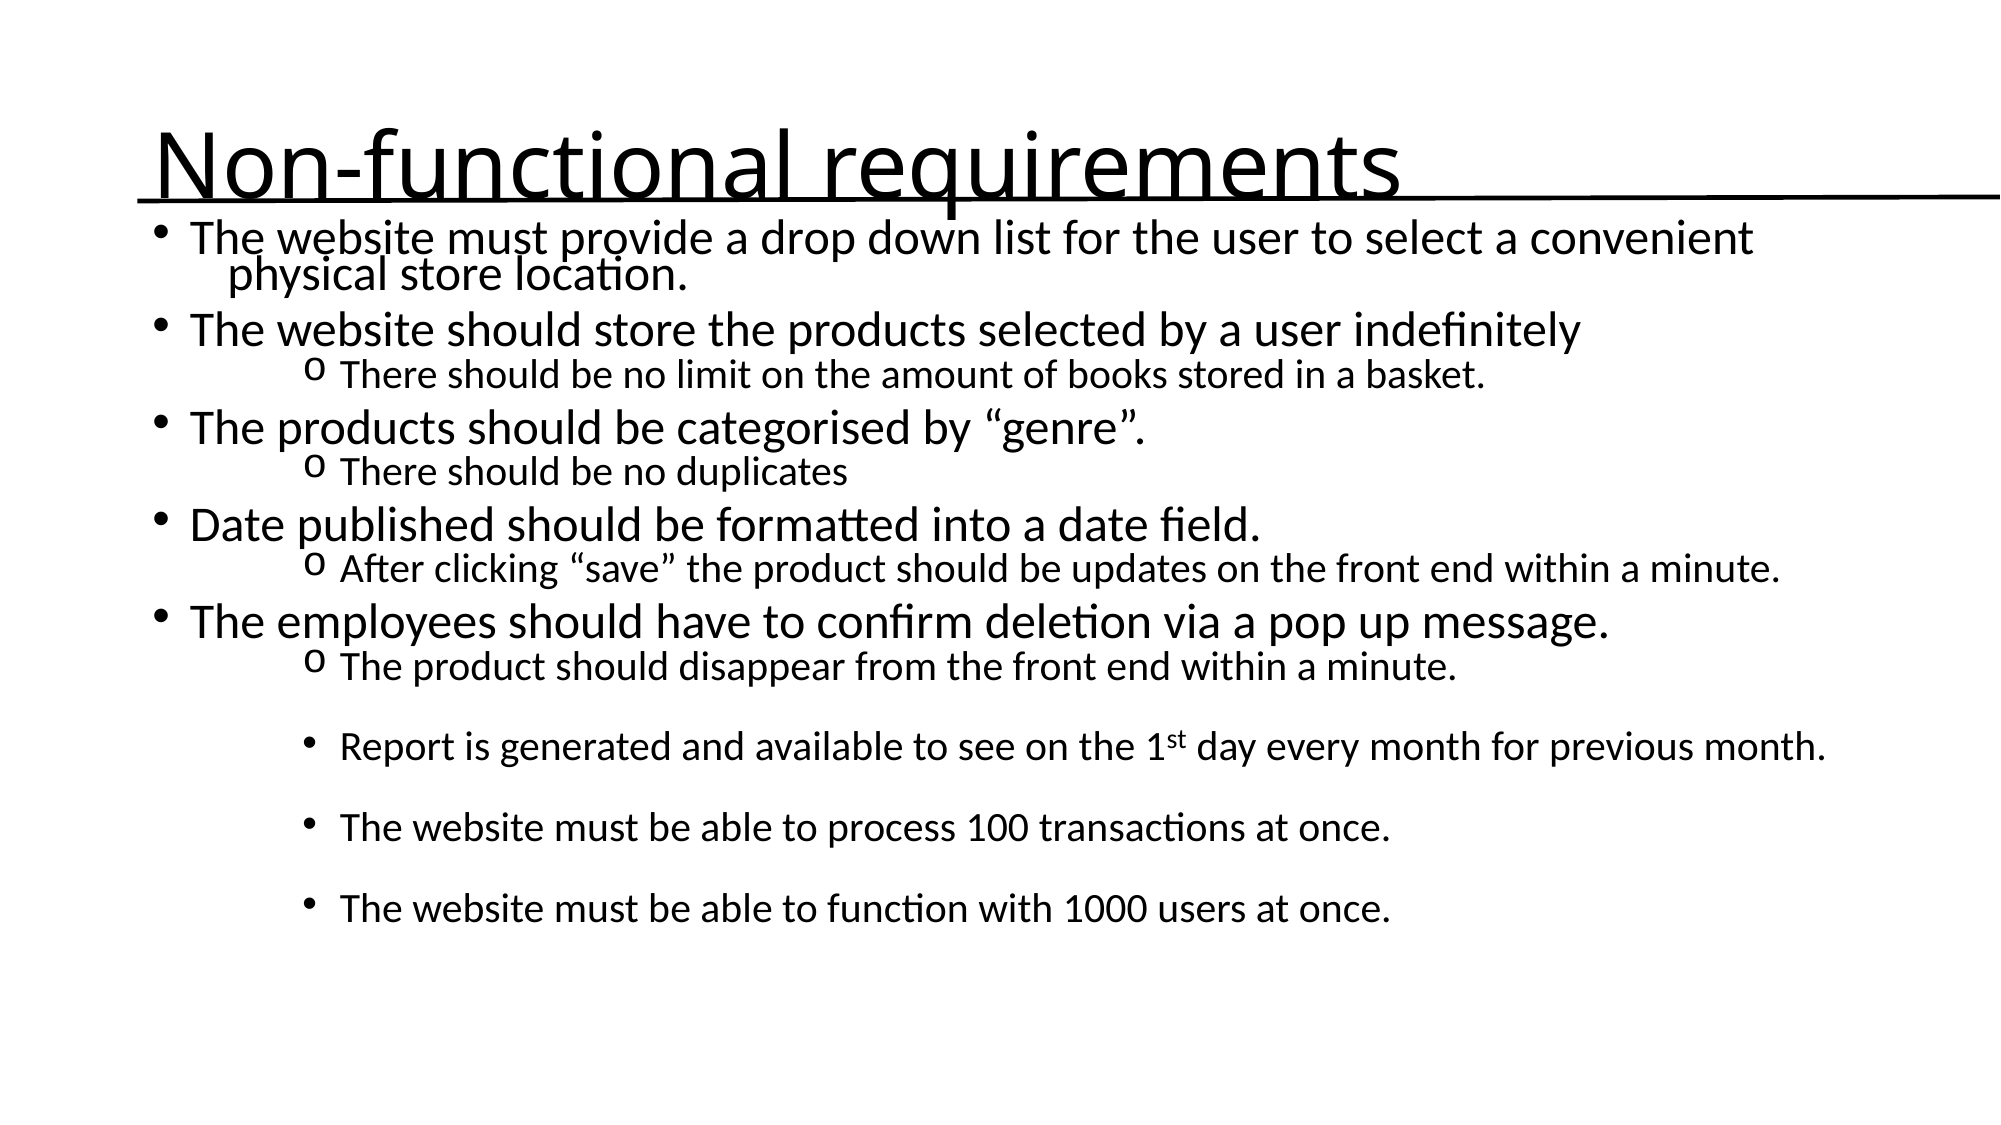

Non-functional requirements
# The website must provide a drop down list for the user to select a convenient physical store location.
The website should store the products selected by a user indefinitely
There should be no limit on the amount of books stored in a basket.
The products should be categorised by “genre”.
There should be no duplicates
Date published should be formatted into a date field.
After clicking “save” the product should be updates on the front end within a minute.
The employees should have to confirm deletion via a pop up message.
The product should disappear from the front end within a minute.
Report is generated and available to see on the 1st day every month for previous month.
The website must be able to process 100 transactions at once.
The website must be able to function with 1000 users at once.